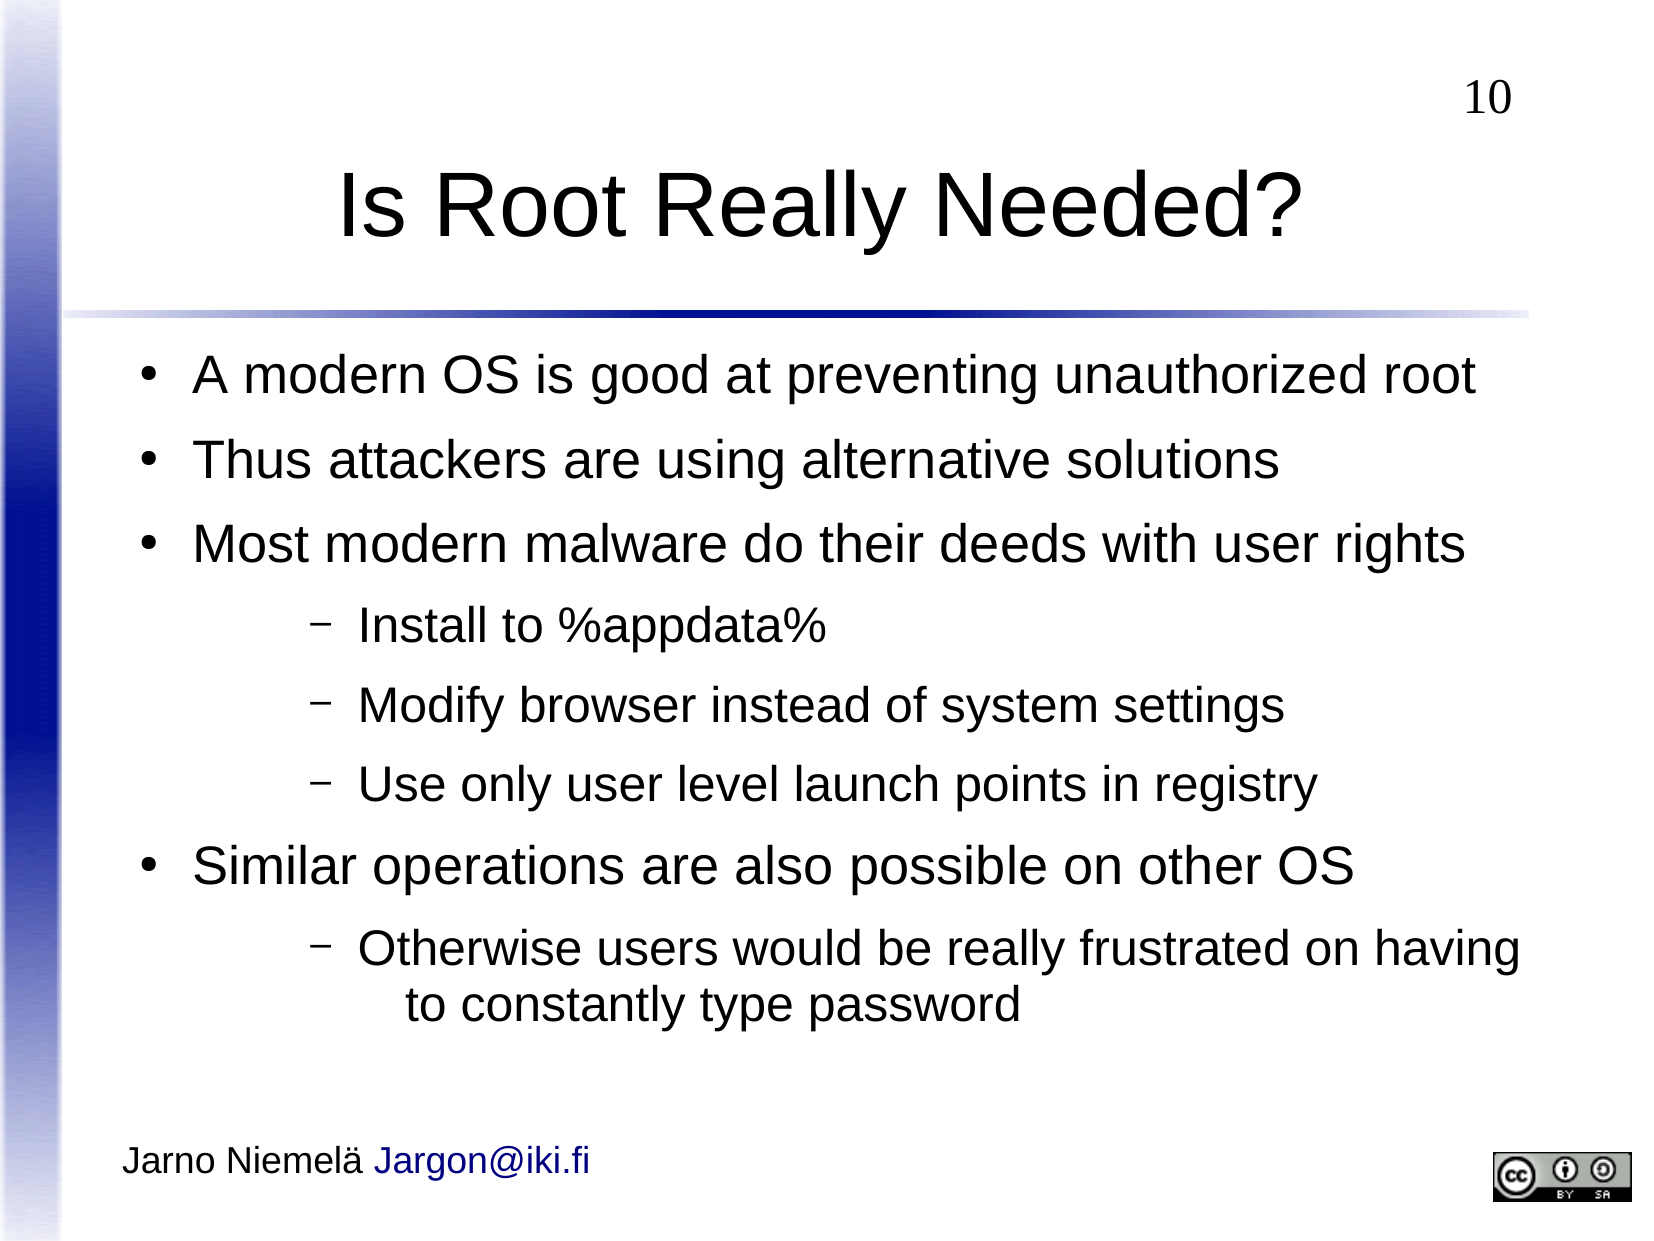

# Is Root Really Needed?
A modern OS is good at preventing unauthorized root
Thus attackers are using alternative solutions
Most modern malware do their deeds with user rights
Install to %appdata%
Modify browser instead of system settings
Use only user level launch points in registry
Similar operations are also possible on other OS
Otherwise users would be really frustrated on having to constantly type password